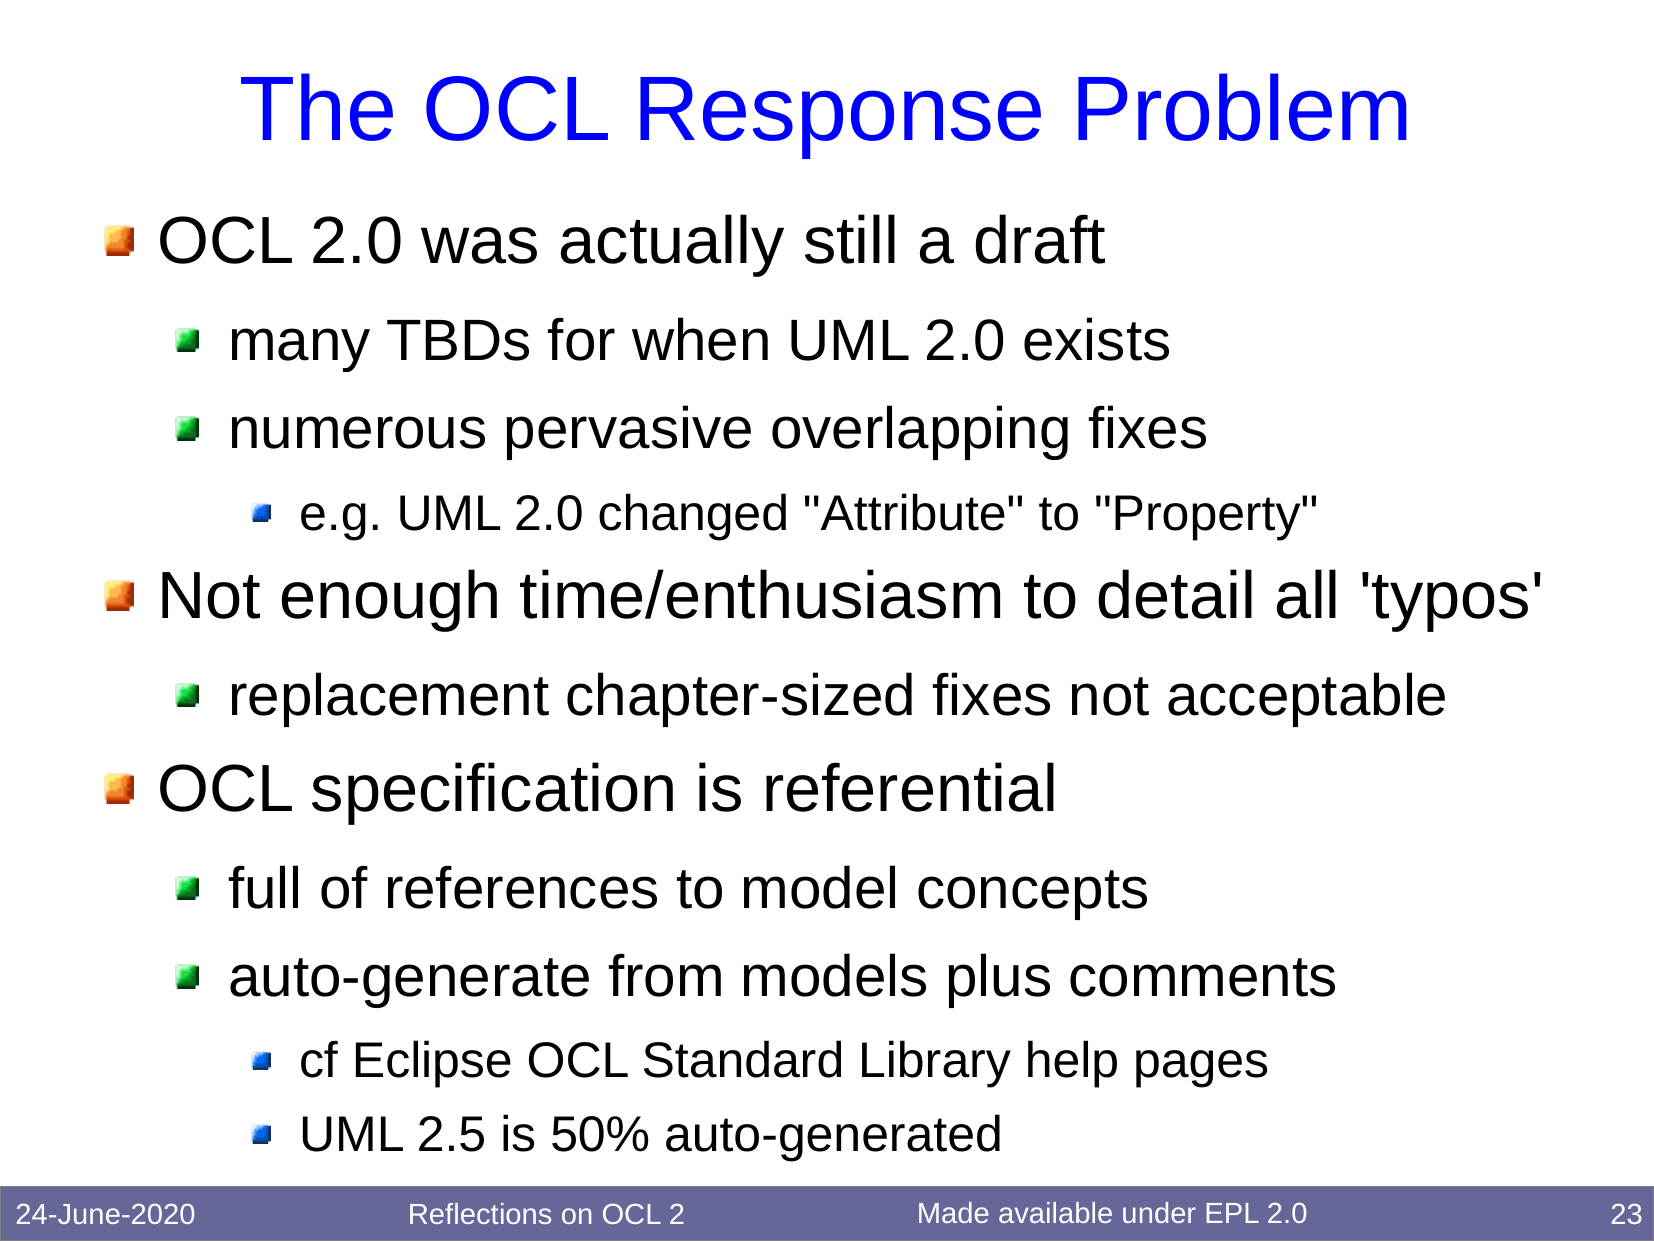

# The OCL Response Problem
OCL 2.0 was actually still a draft
many TBDs for when UML 2.0 exists
numerous pervasive overlapping fixes
e.g. UML 2.0 changed "Attribute" to "Property"
Not enough time/enthusiasm to detail all 'typos'
replacement chapter-sized fixes not acceptable
OCL specification is referential
full of references to model concepts
auto-generate from models plus comments
cf Eclipse OCL Standard Library help pages
UML 2.5 is 50% auto-generated
24-June-2020
Reflections on OCL 2
23